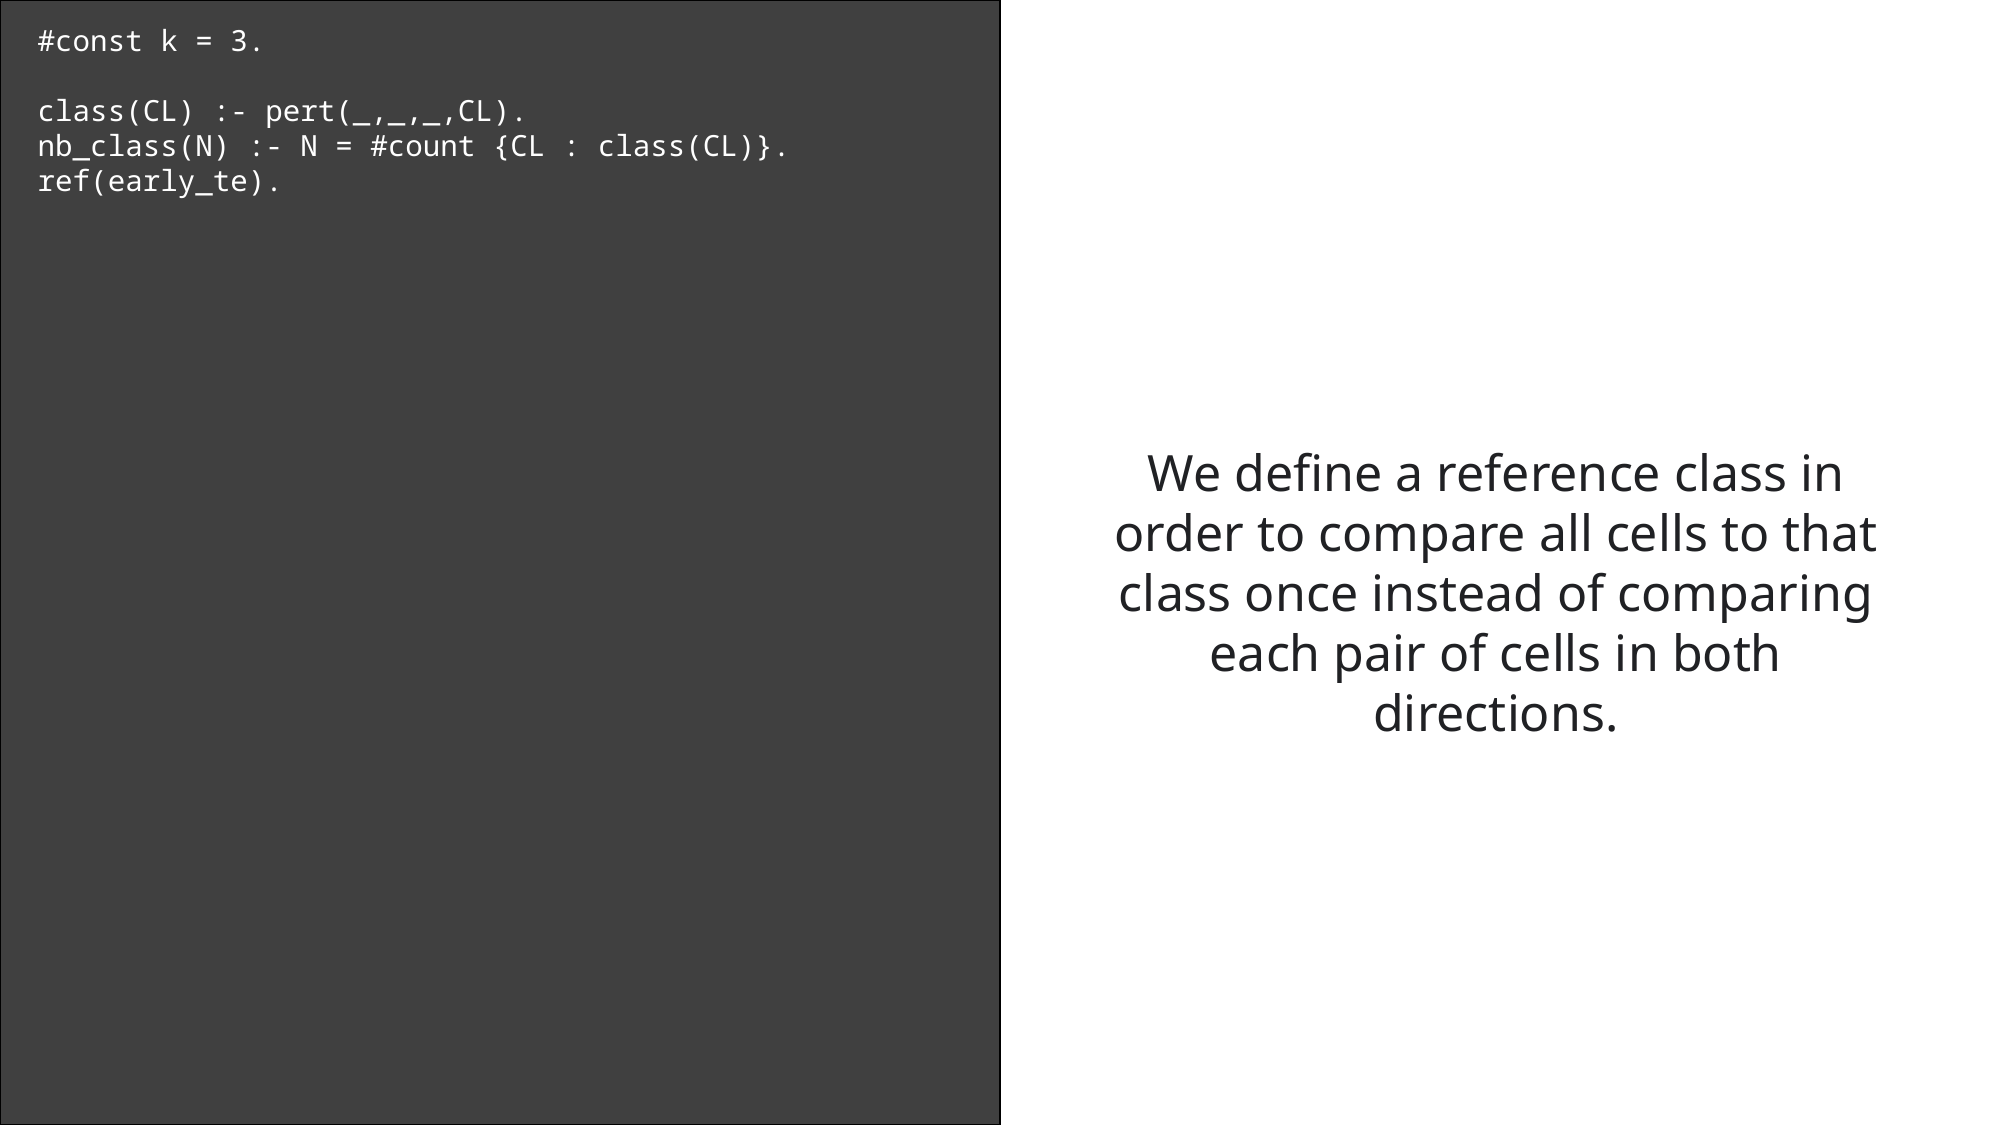

#const k = 3.
class(CL) :- pert(_,_,_,CL).
nb_class(N) :- N = #count {CL : class(CL)}.
ref(early_te).
We define a reference class in order to compare all cells to that class once instead of comparing each pair of cells in both directions.